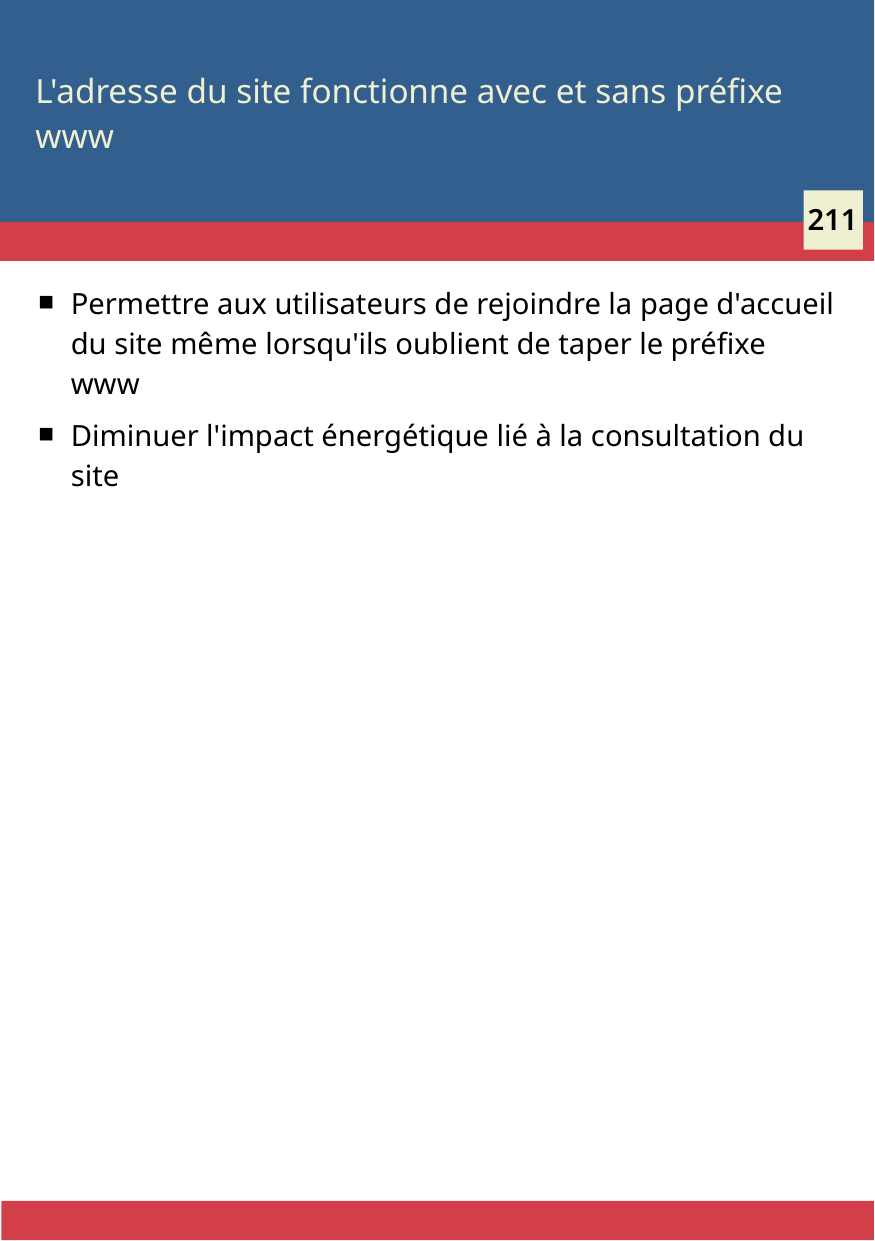

# L'adresse du site fonctionne avec et sans préfixe www
211
Permettre aux utilisateurs de rejoindre la page d'accueil du site même lorsqu'ils oublient de taper le préfixe www
Diminuer l'impact énergétique lié à la consultation du site